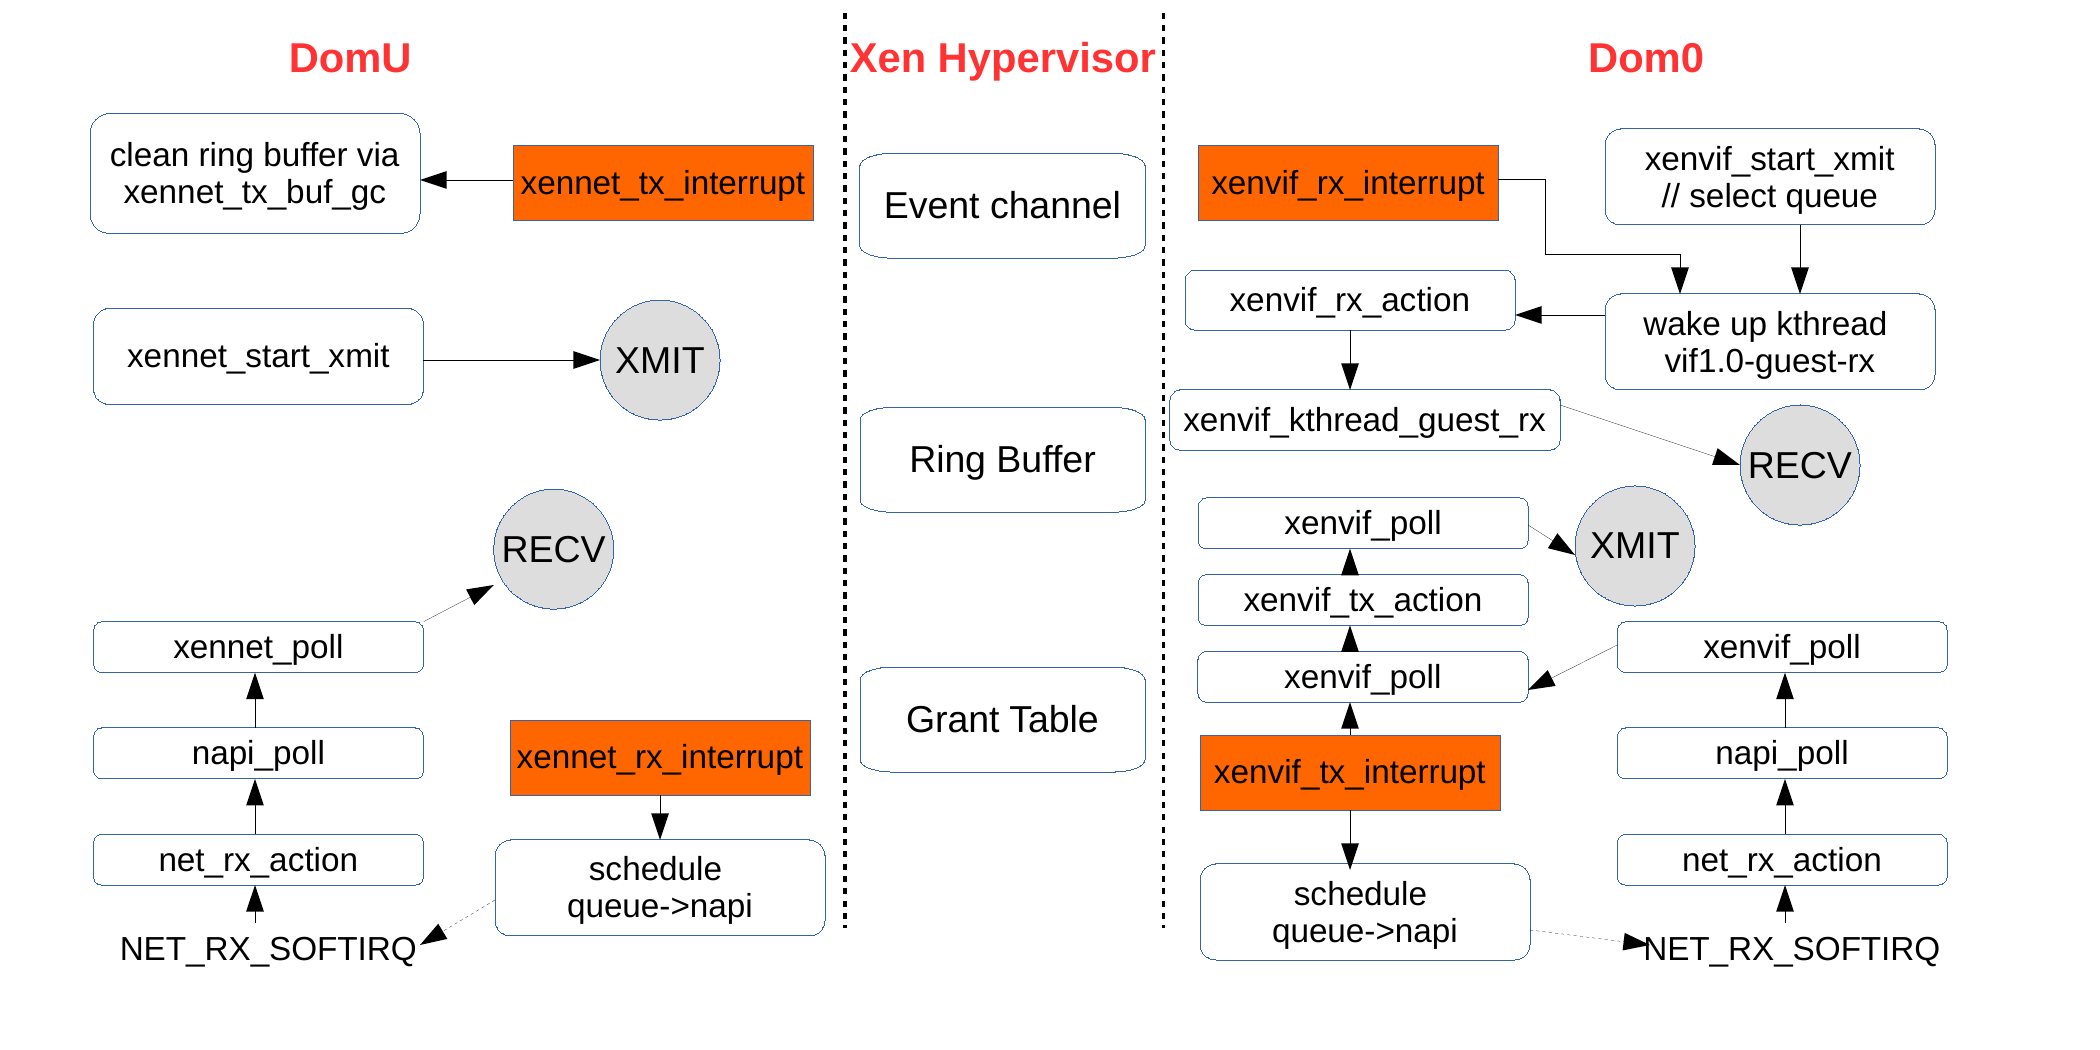

DomU
Xen Hypervisor
Dom0
clean ring buffer via
xennet_tx_buf_gc
xenvif_start_xmit
// select queue
xennet_tx_interrupt
xenvif_rx_interrupt
Event channel
xenvif_rx_action
wake up kthread
vif1.0-guest-rx
XMIT
xennet_start_xmit
xenvif_kthread_guest_rx
RECV
Ring Buffer
XMIT
RECV
xenvif_poll
xenvif_tx_action
xennet_poll
xenvif_poll
xenvif_poll
Grant Table
xennet_rx_interrupt
napi_poll
napi_poll
xenvif_tx_interrupt
net_rx_action
net_rx_action
schedule
queue->napi
schedule
queue->napi
NET_RX_SOFTIRQ
NET_RX_SOFTIRQ